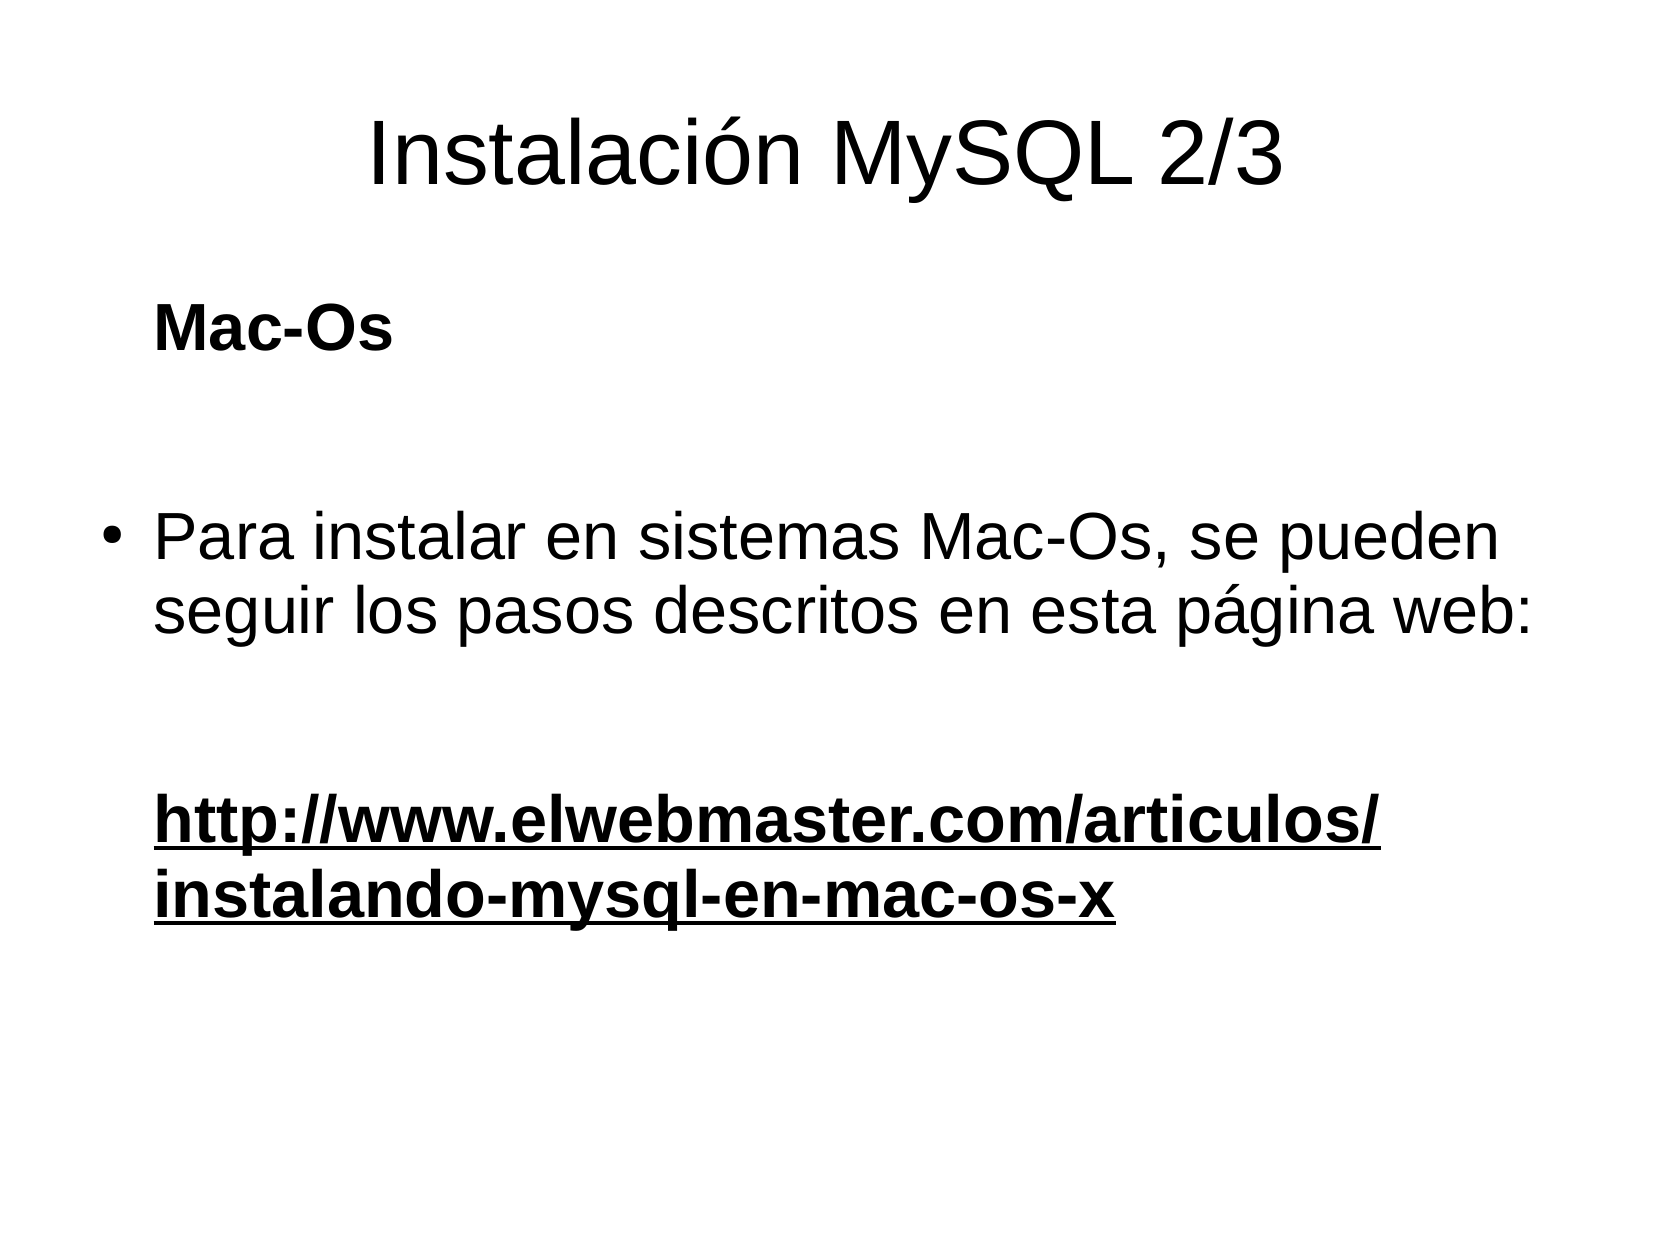

# Instalación MySQL 2/3
Mac-Os
Para instalar en sistemas Mac-Os, se pueden seguir los pasos descritos en esta página web:
http://www.elwebmaster.com/articulos/instalando-mysql-en-mac-os-x